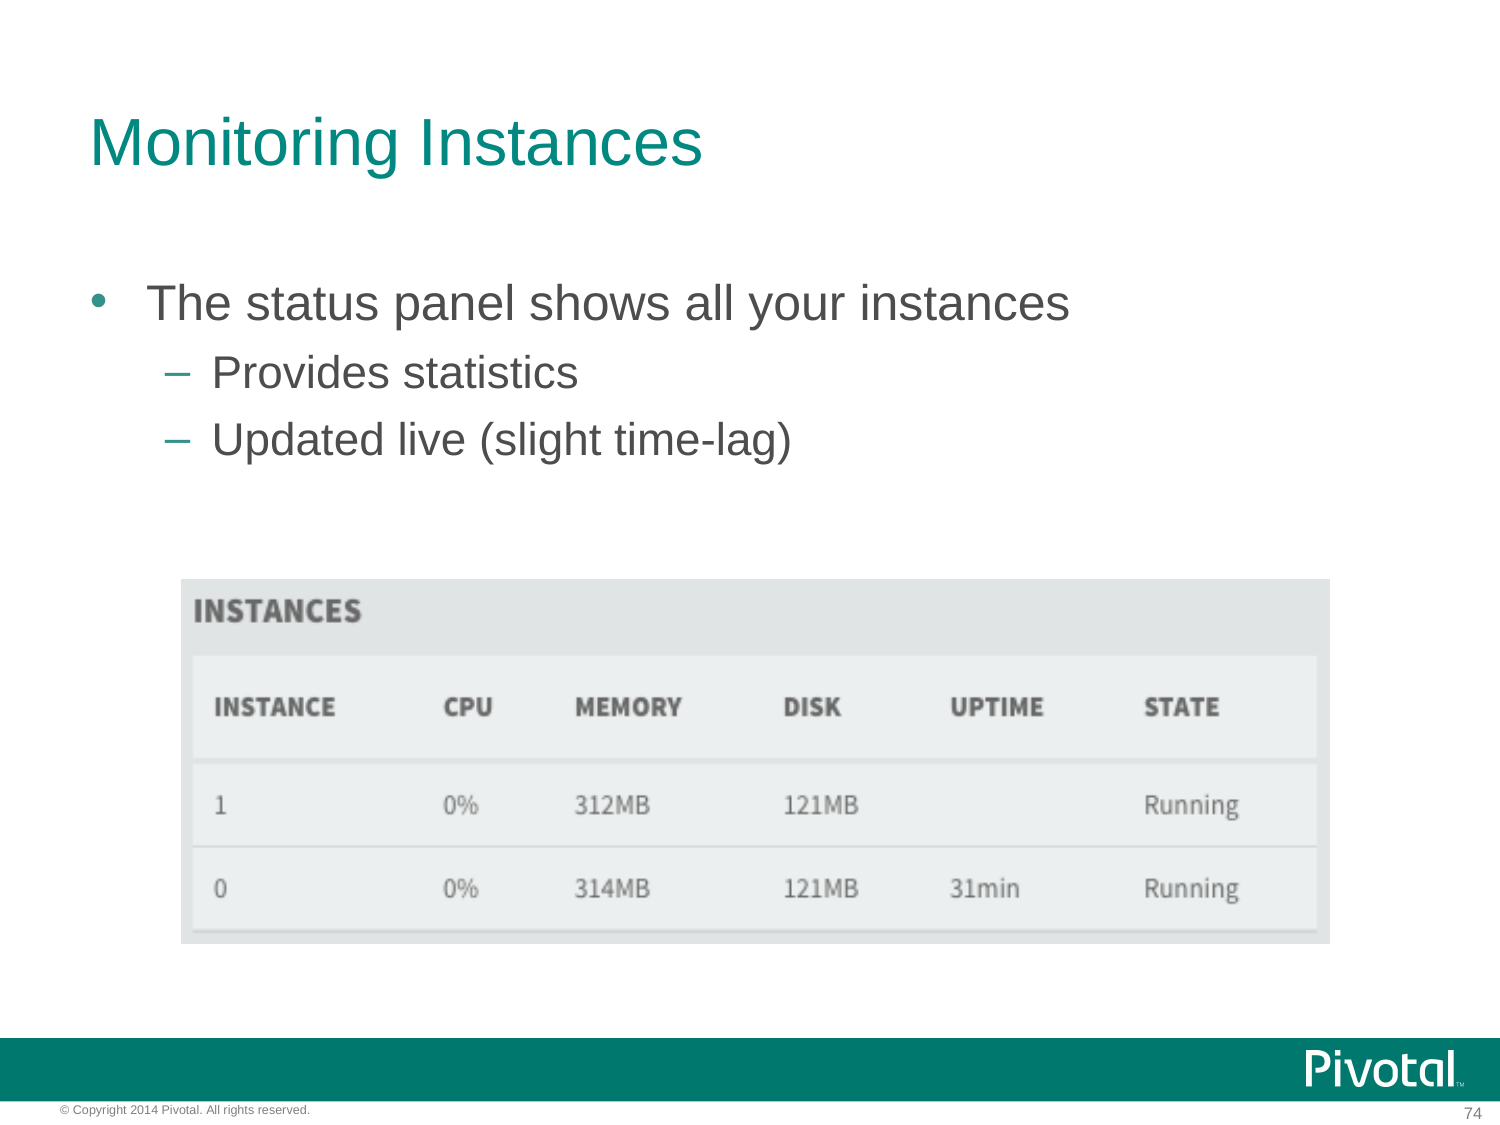

# Monitoring Instances
The status panel shows all your instances
Provides statistics
Updated live (slight time-lag)